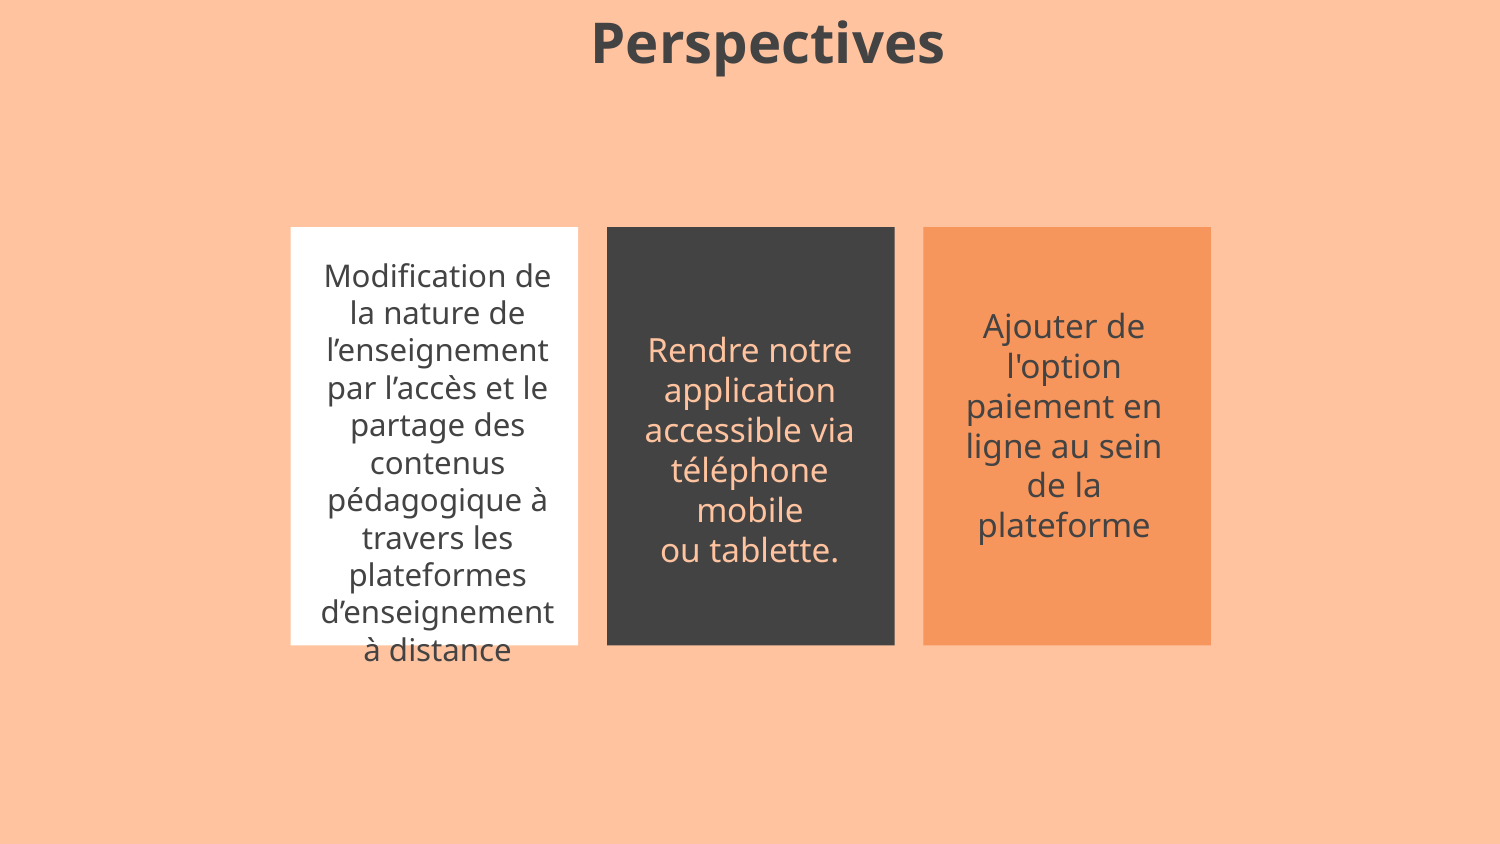

# Perspectives
Modification de la nature de l’enseignement par l’accès et le partage des contenus pédagogique à travers les plateformes d’enseignement à distance
Rendre notre
application
accessible via
téléphone mobile
ou tablette.
Ajouter de l'option paiement en ligne au sein de la plateforme